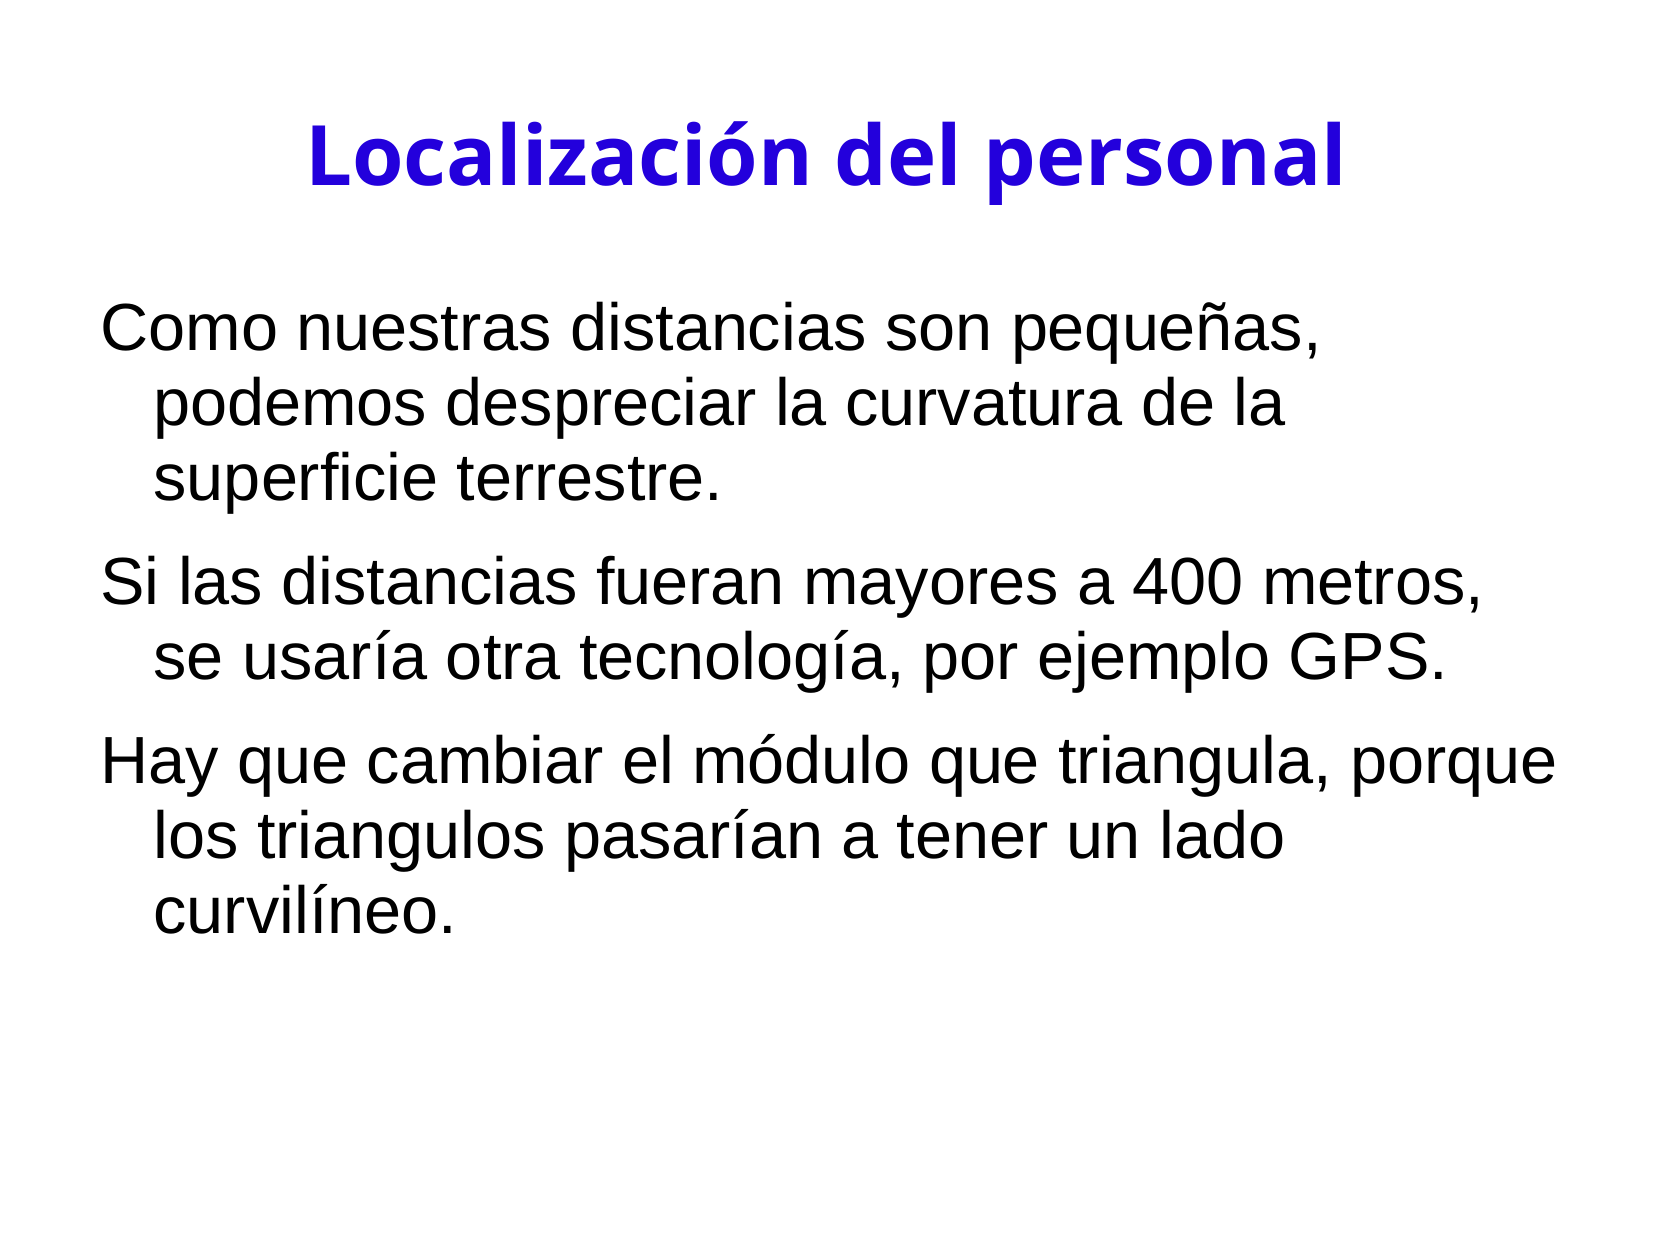

# Localización del personal
Como nuestras distancias son pequeñas, podemos despreciar la curvatura de la superficie terrestre.
Si las distancias fueran mayores a 400 metros, se usaría otra tecnología, por ejemplo GPS.
Hay que cambiar el módulo que triangula, porque los triangulos pasarían a tener un lado curvilíneo.